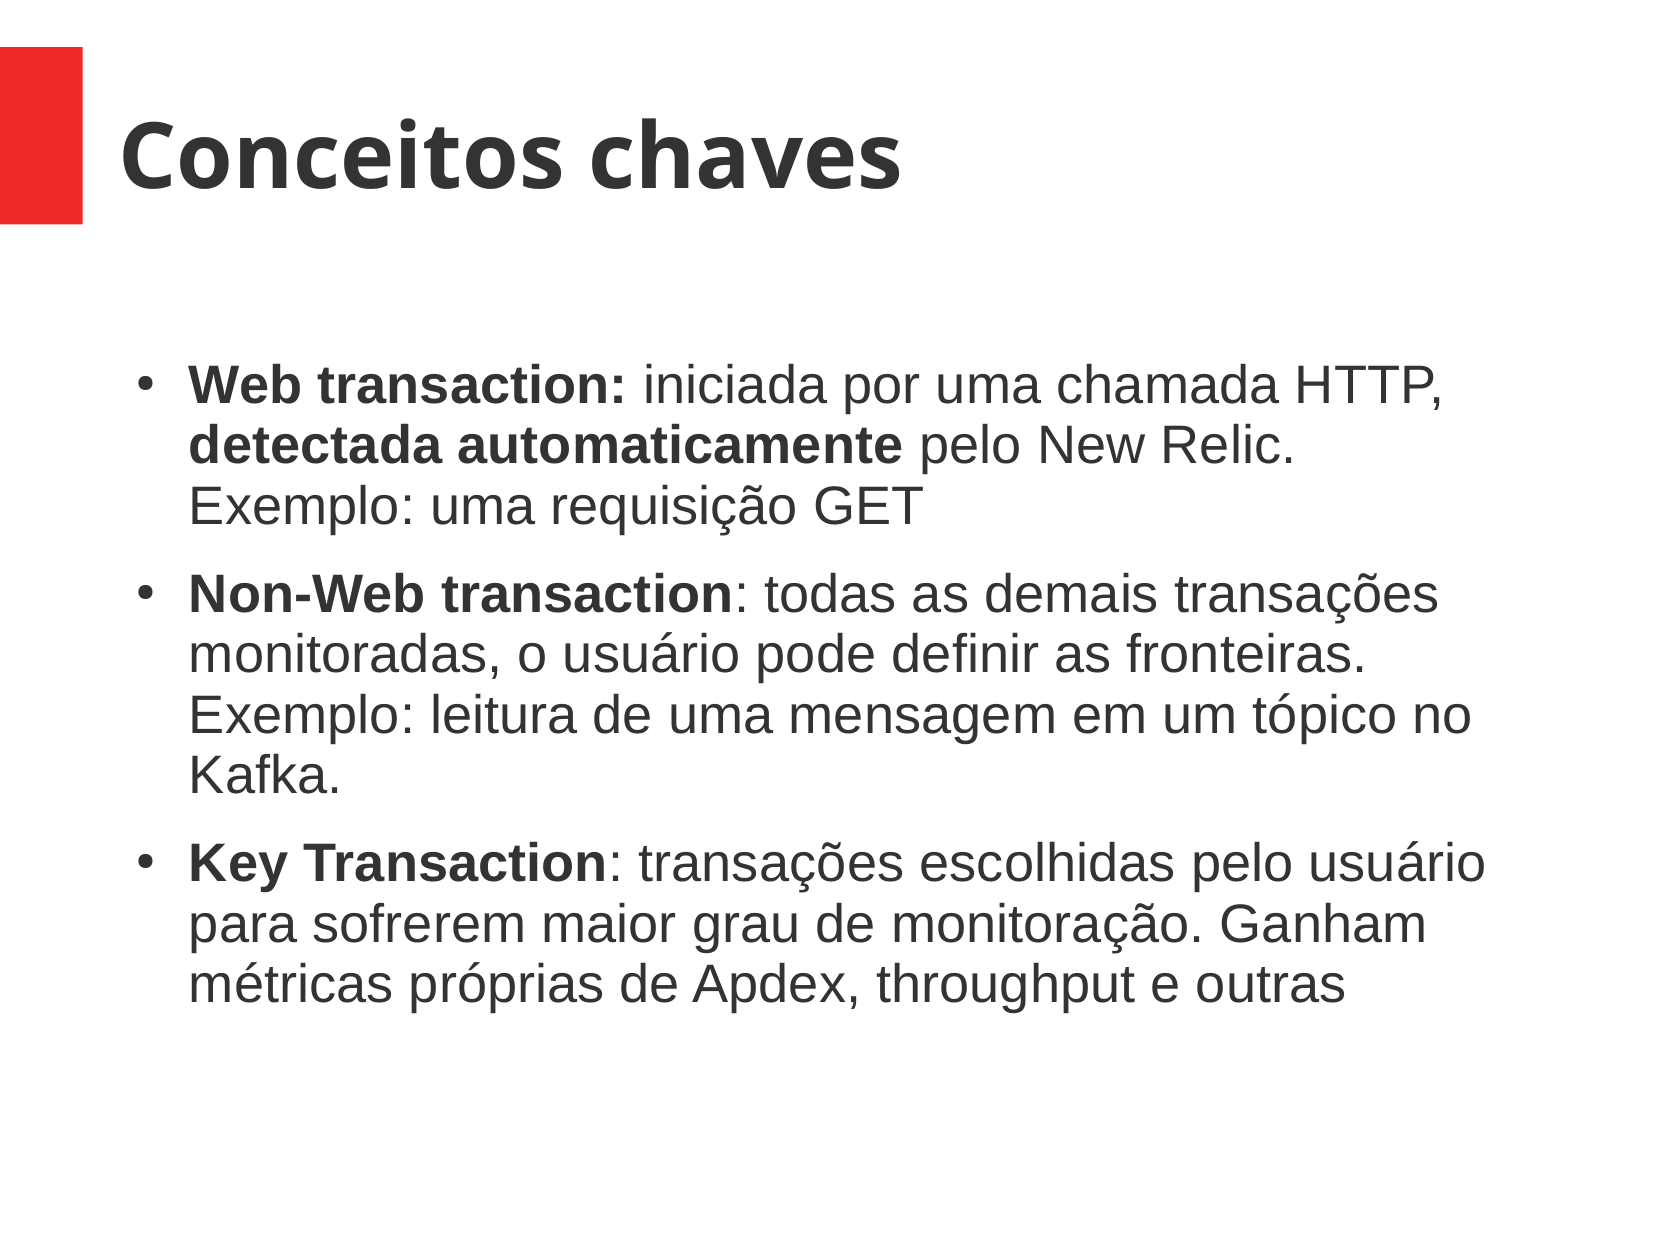

# Conceitos chaves
Web transaction: iniciada por uma chamada HTTP, detectada automaticamente pelo New Relic. Exemplo: uma requisição GET
Non-Web transaction: todas as demais transações monitoradas, o usuário pode definir as fronteiras. Exemplo: leitura de uma mensagem em um tópico no Kafka.
Key Transaction: transações escolhidas pelo usuário para sofrerem maior grau de monitoração. Ganham métricas próprias de Apdex, throughput e outras